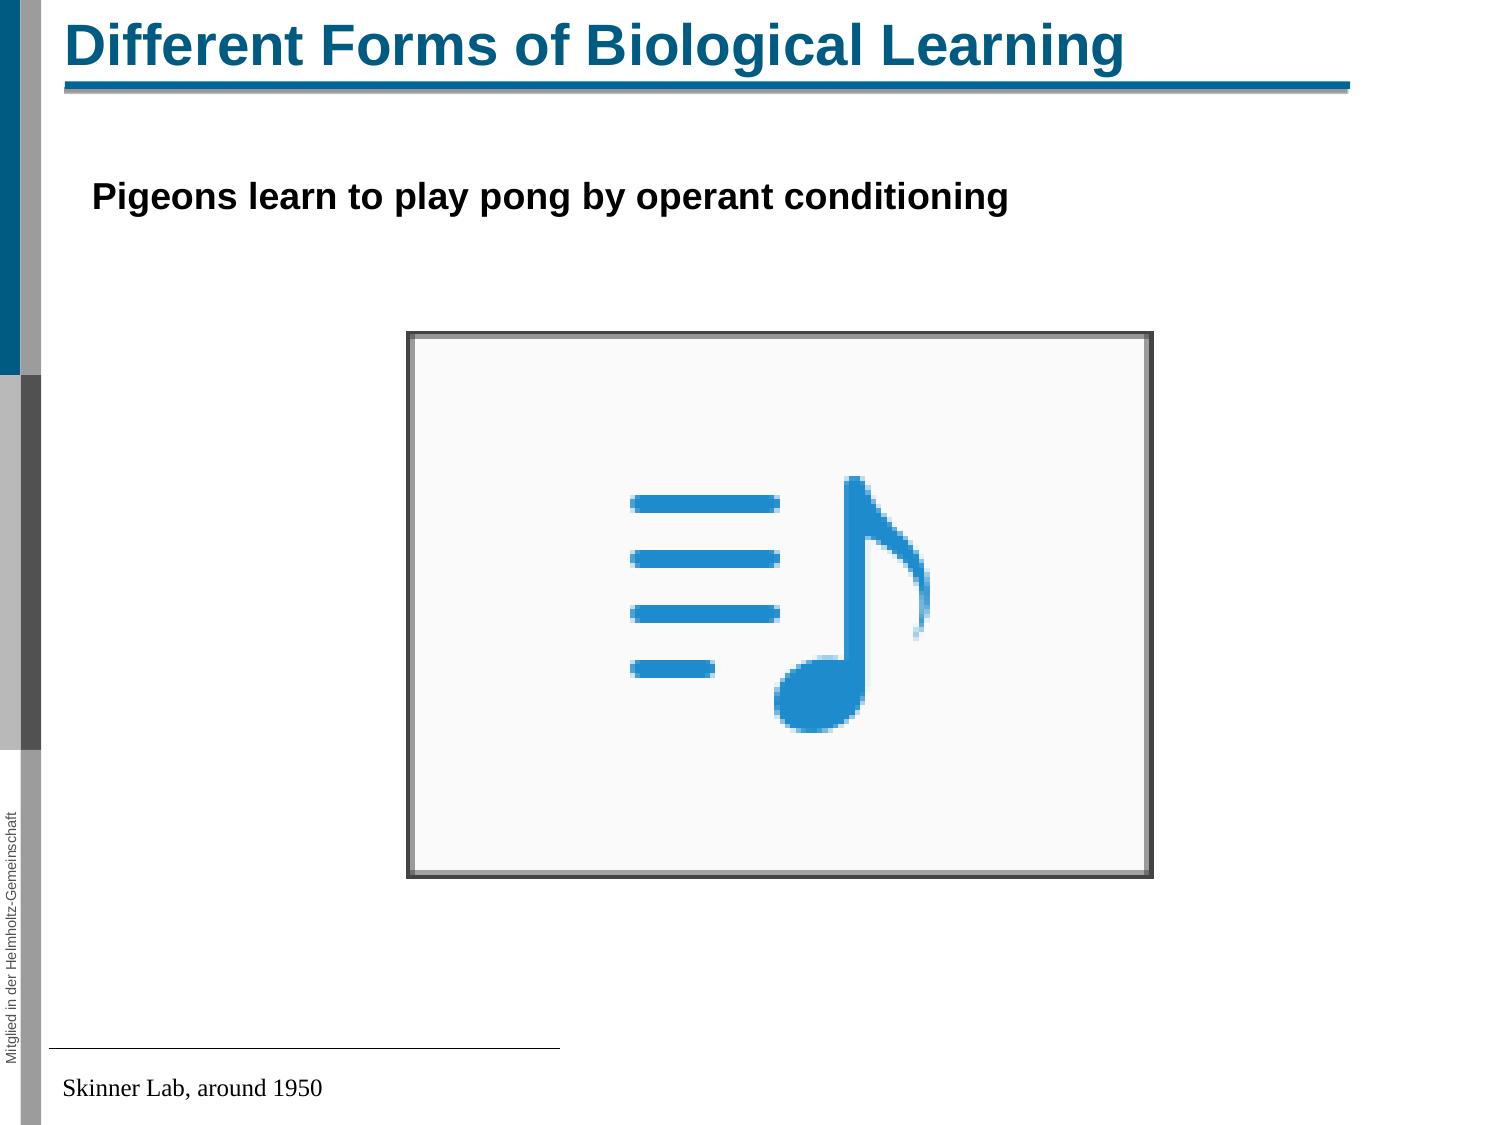

Different Forms of Biological Learning
Pigeons learn to play pong by operant conditioning
Skinner Lab, around 1950